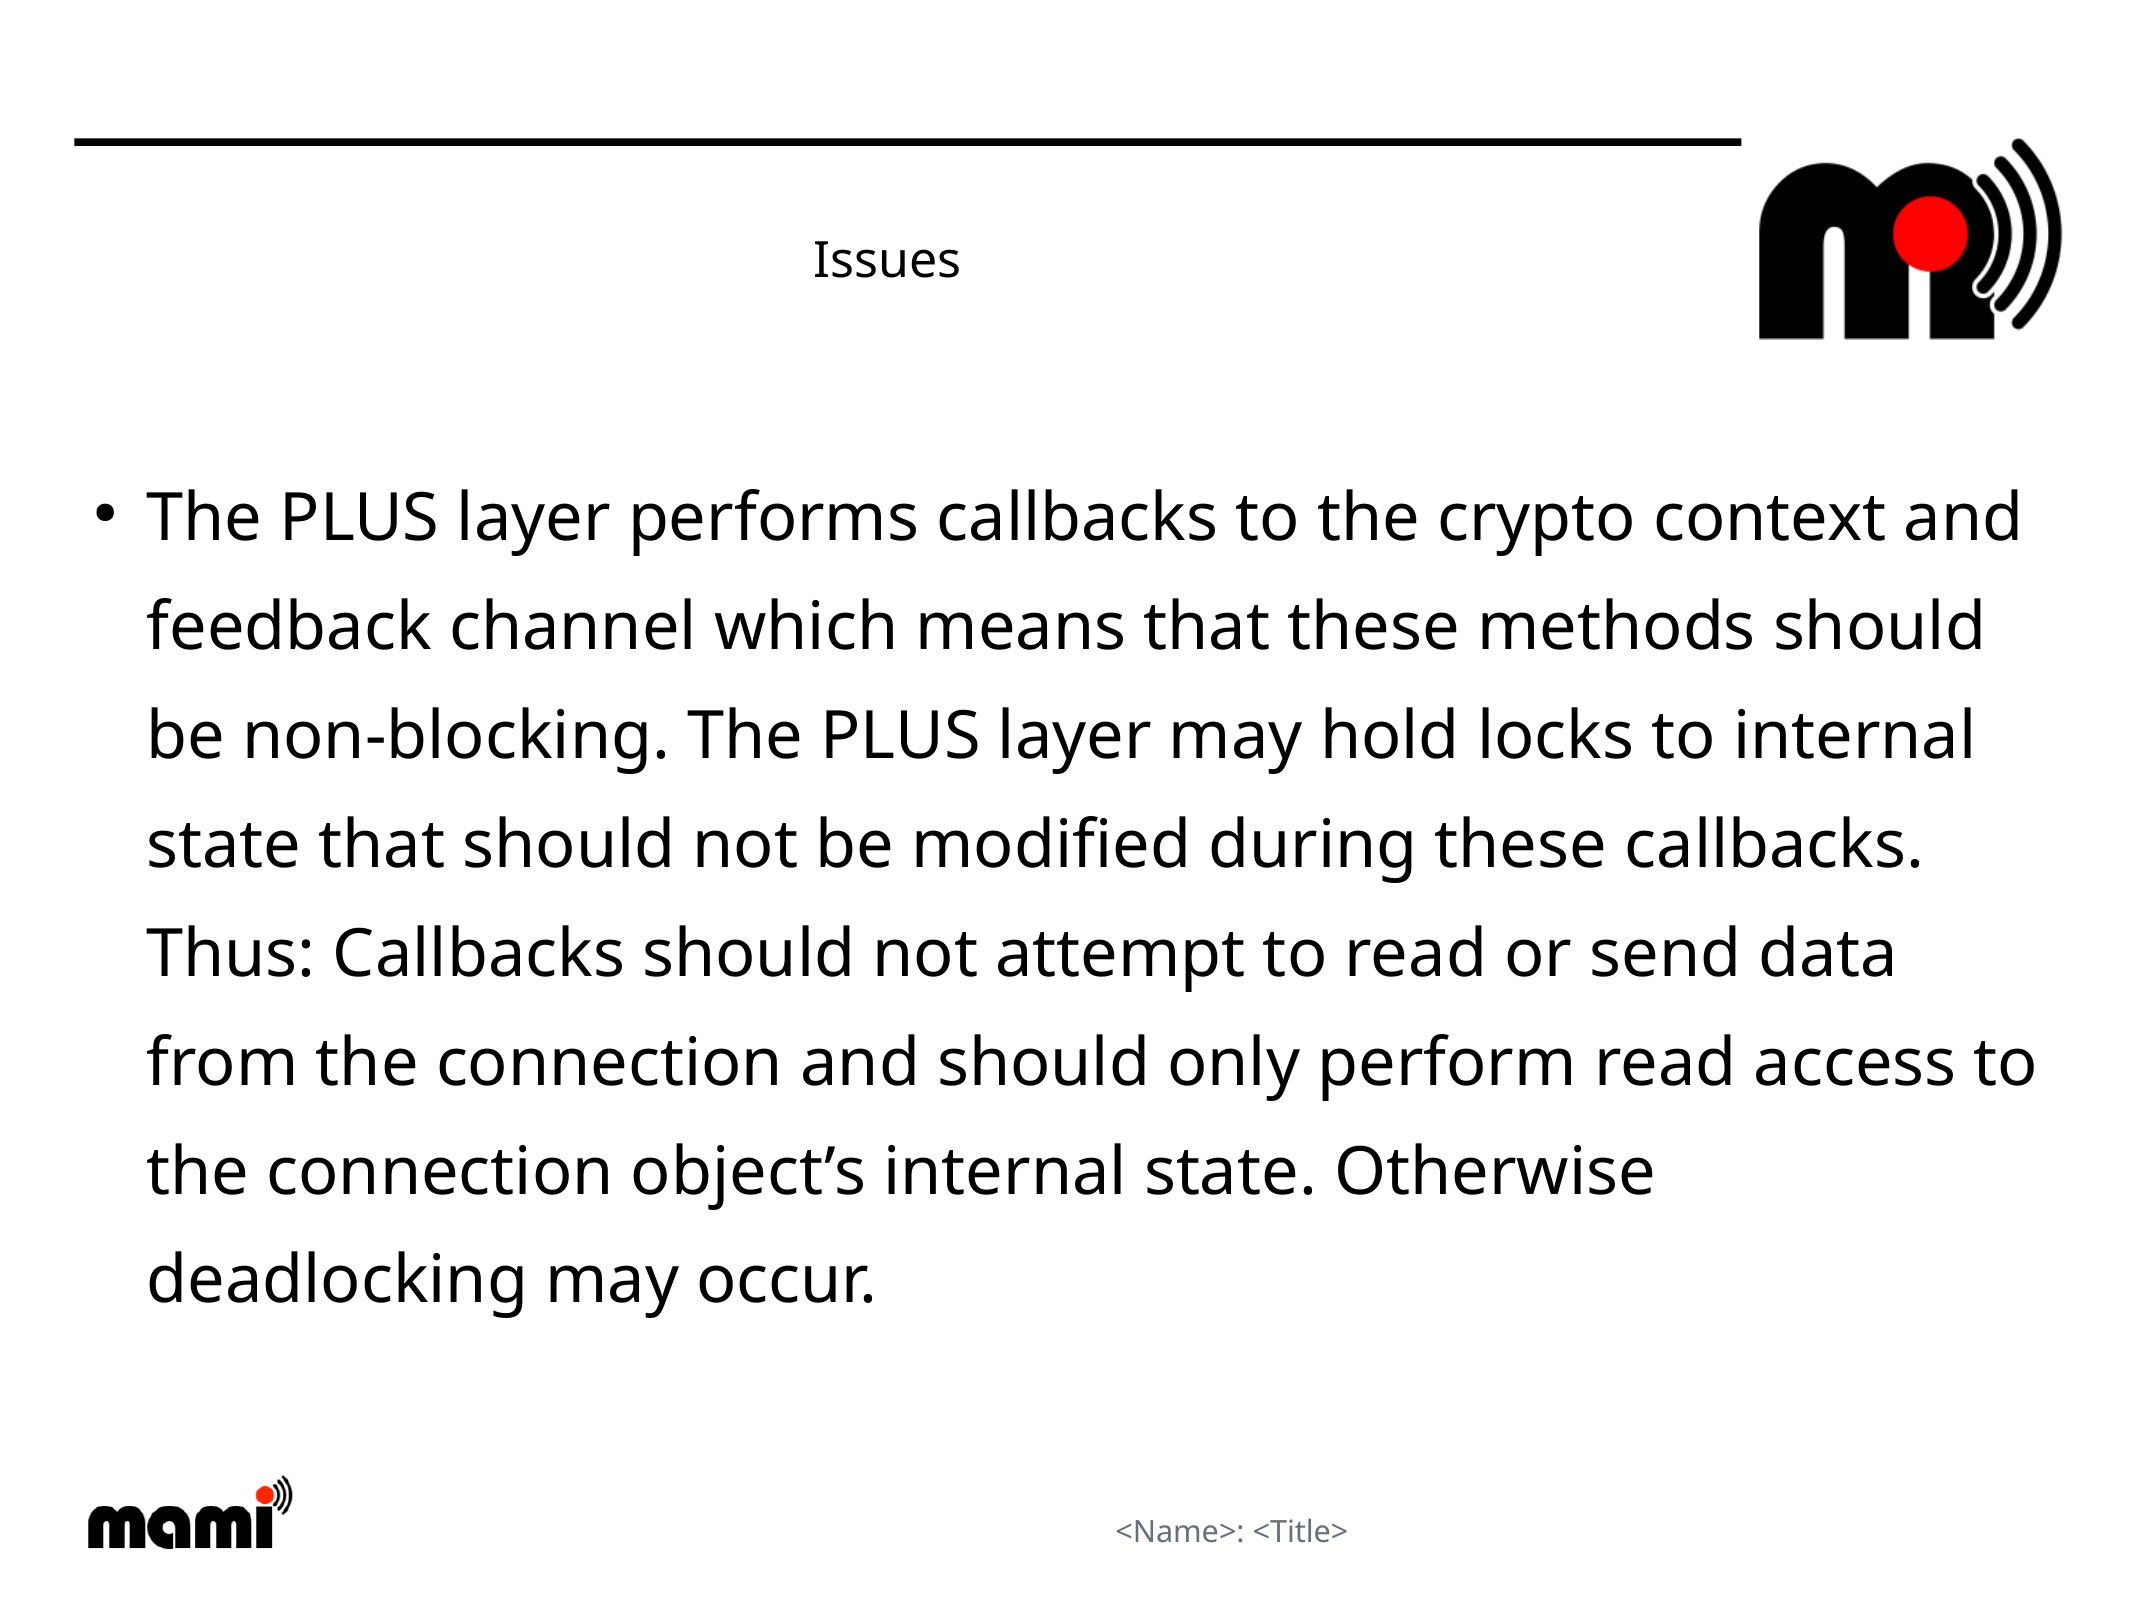

# Issues
The PLUS layer performs callbacks to the crypto context and feedback channel which means that these methods should be non-blocking. The PLUS layer may hold locks to internal state that should not be modified during these callbacks. Thus: Callbacks should not attempt to read or send data from the connection and should only perform read access to the connection object’s internal state. Otherwise deadlocking may occur.